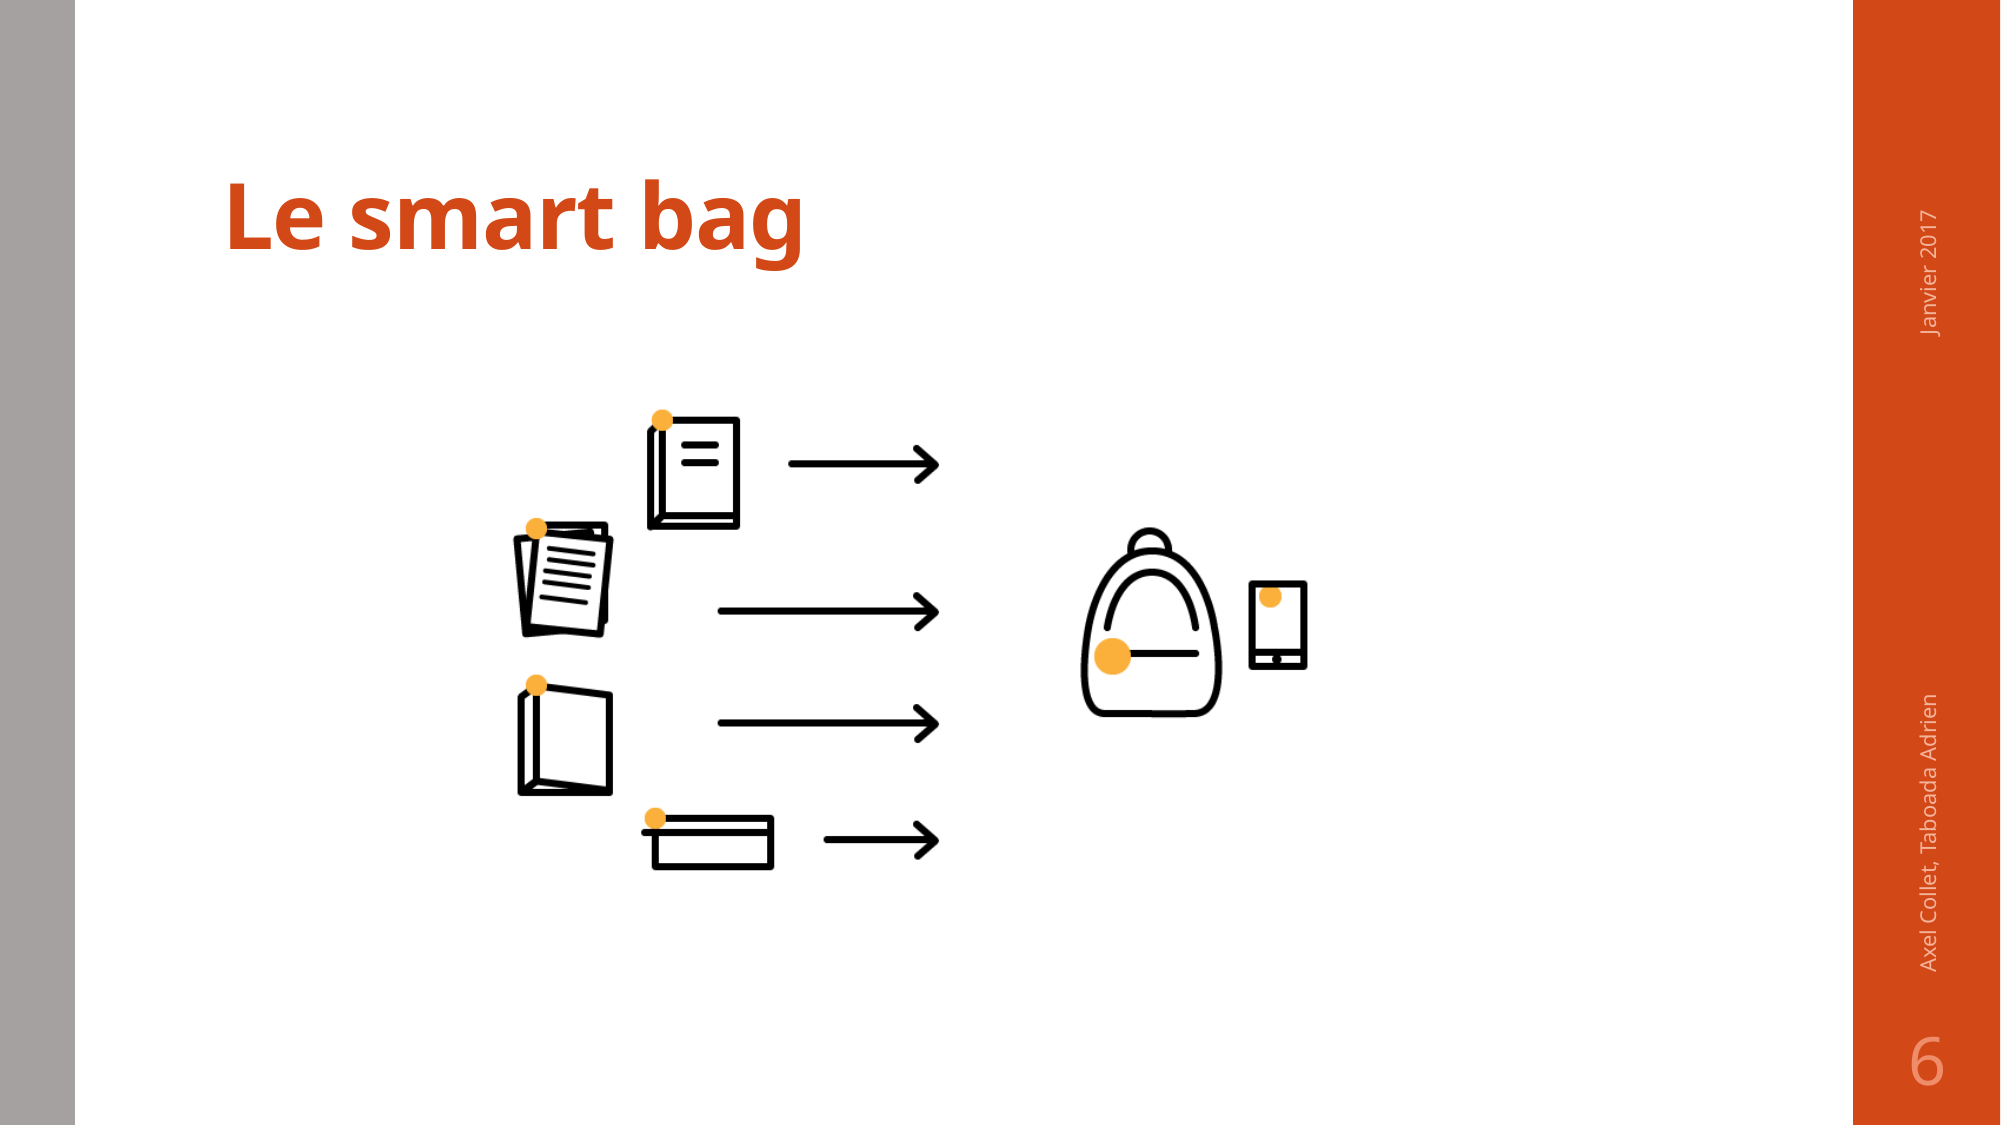

# Le smart bag
Janvier 2017
Axel Collet, Taboada Adrien